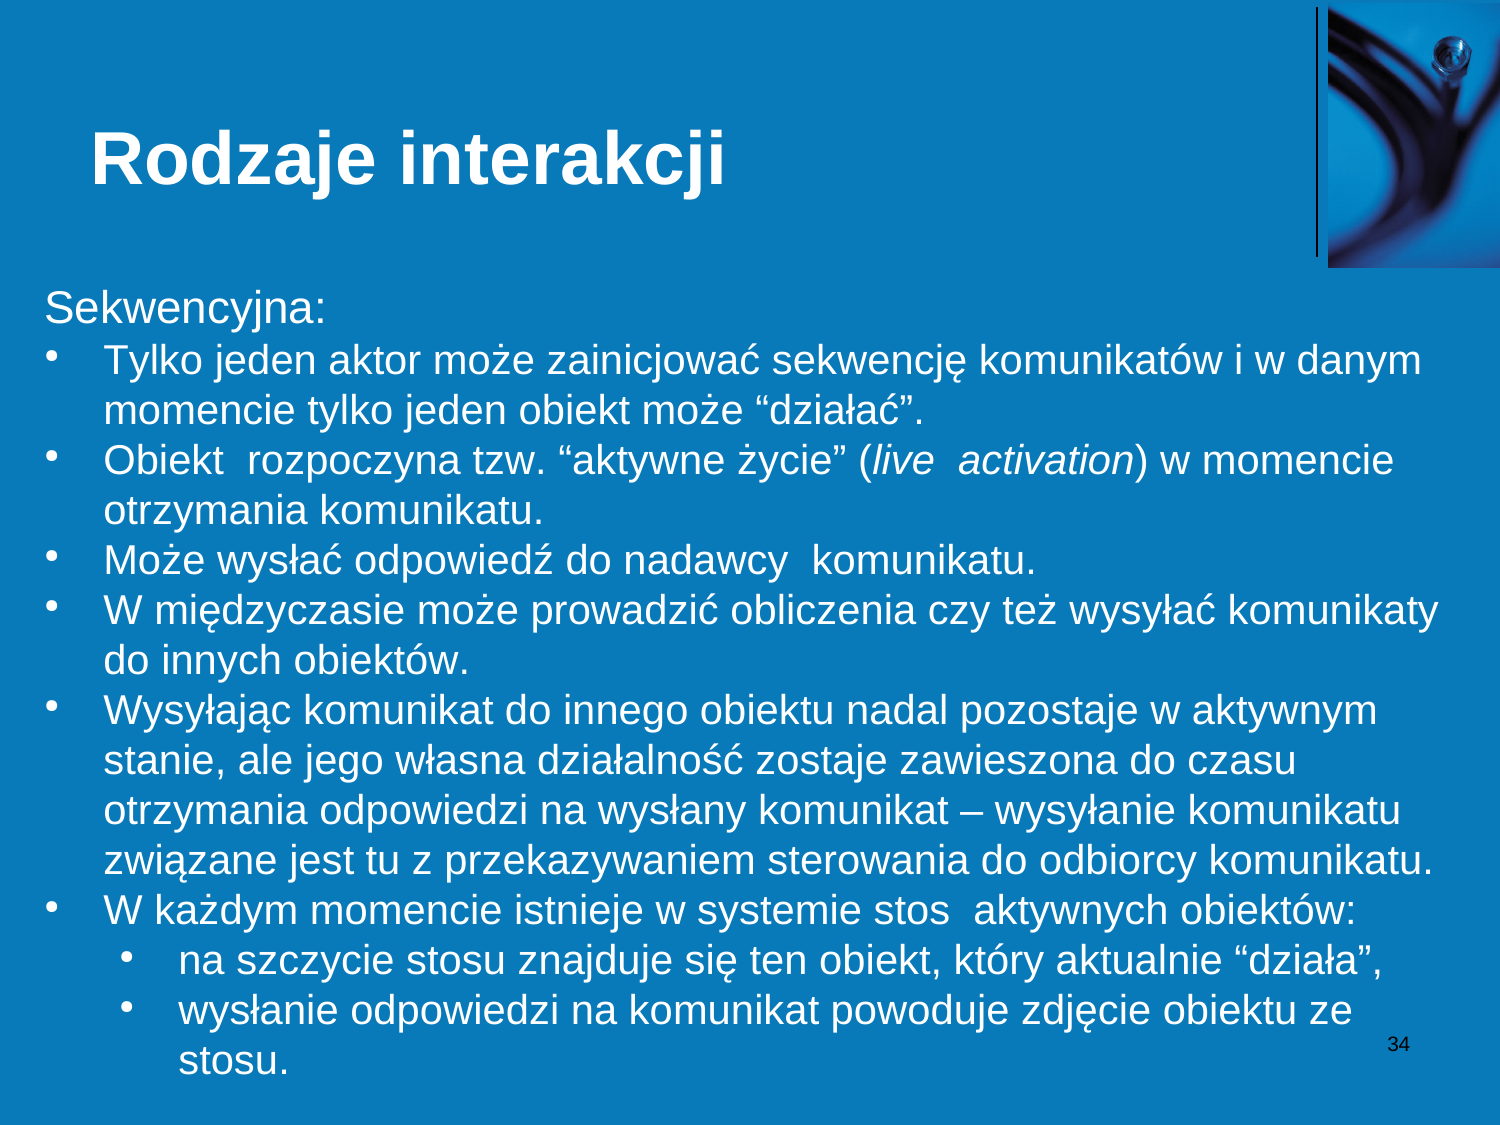

# Rodzaje interakcji
Sekwencyjna:
Tylko jeden aktor może zainicjować sekwencję komunikatów i w danym momencie tylko jeden obiekt może “działać”.
Obiekt rozpoczyna tzw. “aktywne życie” (live activation) w momencie otrzymania komunikatu.
Może wysłać odpowiedź do nadawcy komunikatu.
W międzyczasie może prowadzić obliczenia czy też wysyłać komunikaty do innych obiektów.
Wysyłając komunikat do innego obiektu nadal pozostaje w aktywnym stanie, ale jego własna działalność zostaje zawieszona do czasu otrzymania odpowiedzi na wysłany komunikat – wysyłanie komunikatu związane jest tu z przekazywaniem sterowania do odbiorcy komunikatu.
W każdym momencie istnieje w systemie stos aktywnych obiektów:
na szczycie stosu znajduje się ten obiekt, który aktualnie “działa”,
wysłanie odpowiedzi na komunikat powoduje zdjęcie obiektu ze stosu.
34